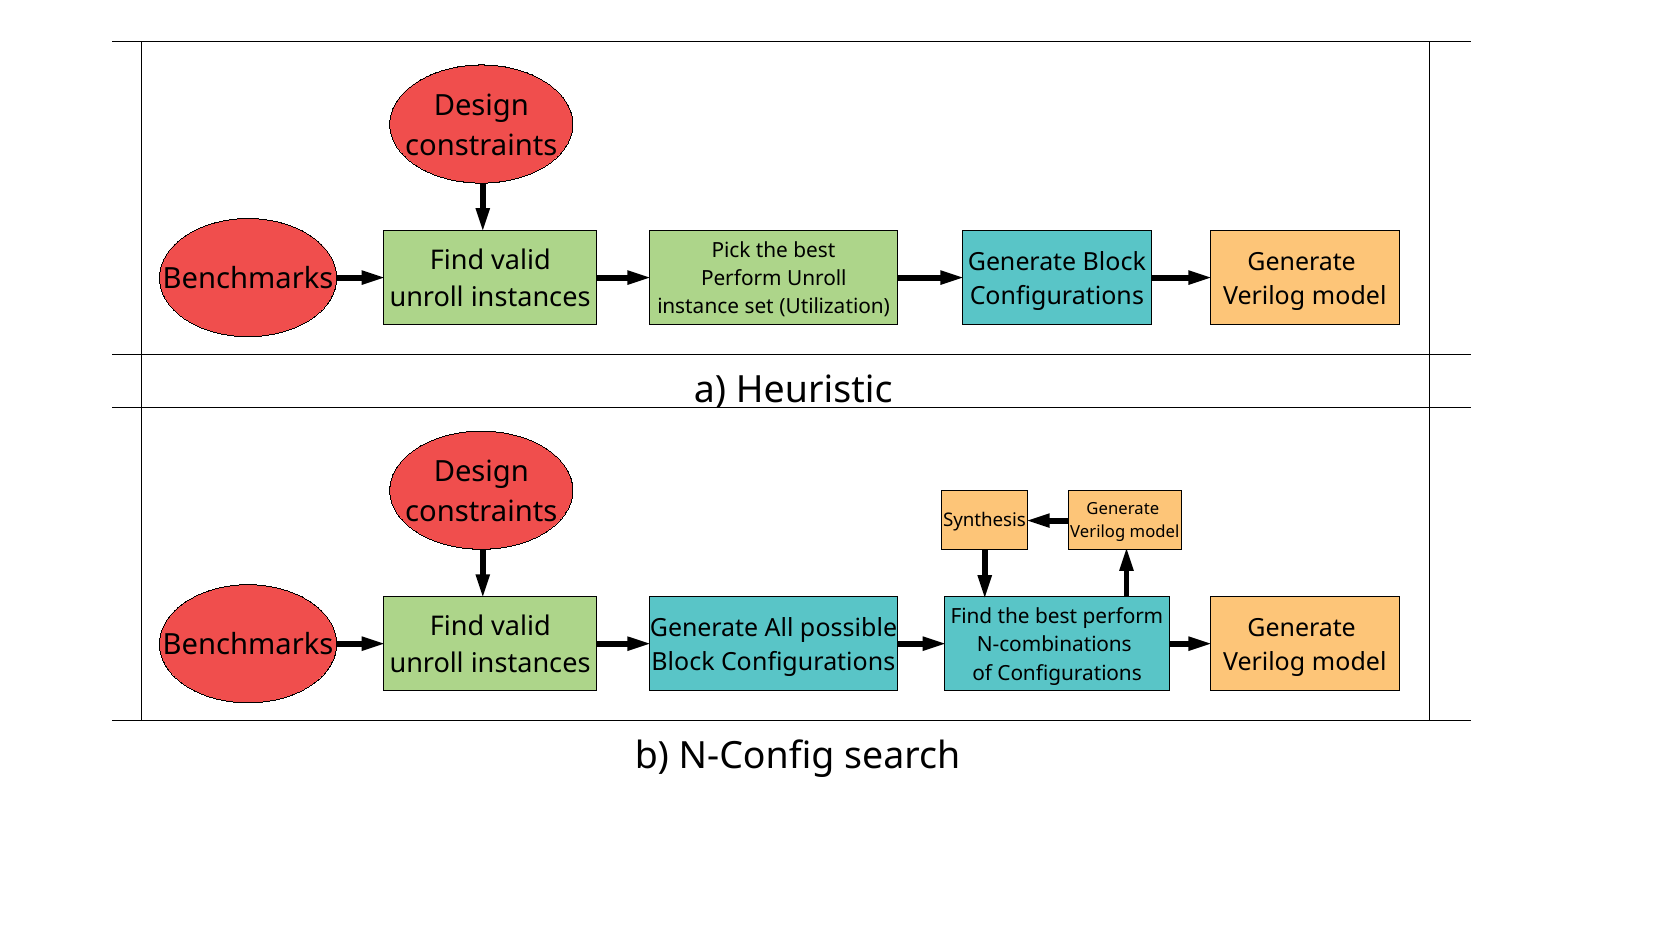

Design
constraints
Benchmarks
Find valid
unroll instances
Pick the best
Perform Unroll
instance set (Utilization)
Generate Block
Configurations
Generate
Verilog model
a) Heuristic
Design
constraints
Synthesis
Generate
Verilog model
Benchmarks
Find valid
unroll instances
Generate All possible
Block Configurations
Find the best perform
N-combinations
of Configurations
Generate
Verilog model
b) N-Config search